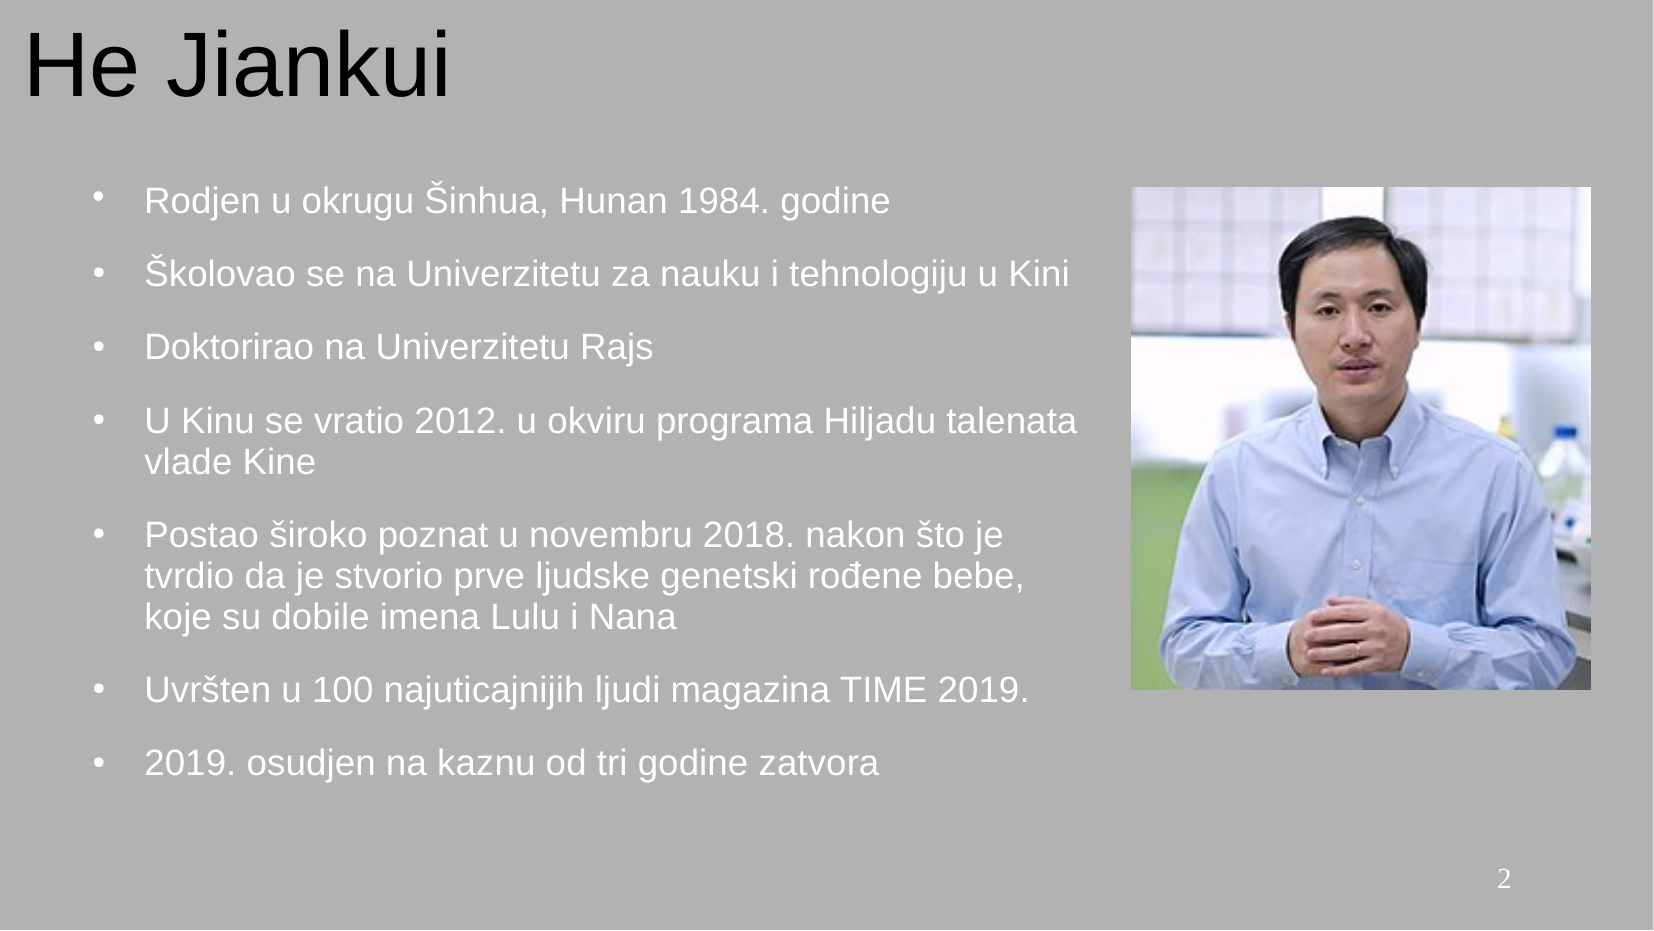

# He Jiankui
Rodjen u okrugu Šinhua, Hunan 1984. godine
Školovao se na Univerzitetu za nauku i tehnologiju u Kini
Doktorirao na Univerzitetu Rajs
U Kinu se vratio 2012. u okviru programa Hiljadu talenata vlade Kine
Postao široko poznat u novembru 2018. nakon što je tvrdio da je stvorio prve ljudske genetski rođene bebe, koje su dobile imena Lulu i Nana
Uvršten u 100 najuticajnijih ljudi magazina TIME 2019.
2019. osudjen na kaznu od tri godine zatvora
2